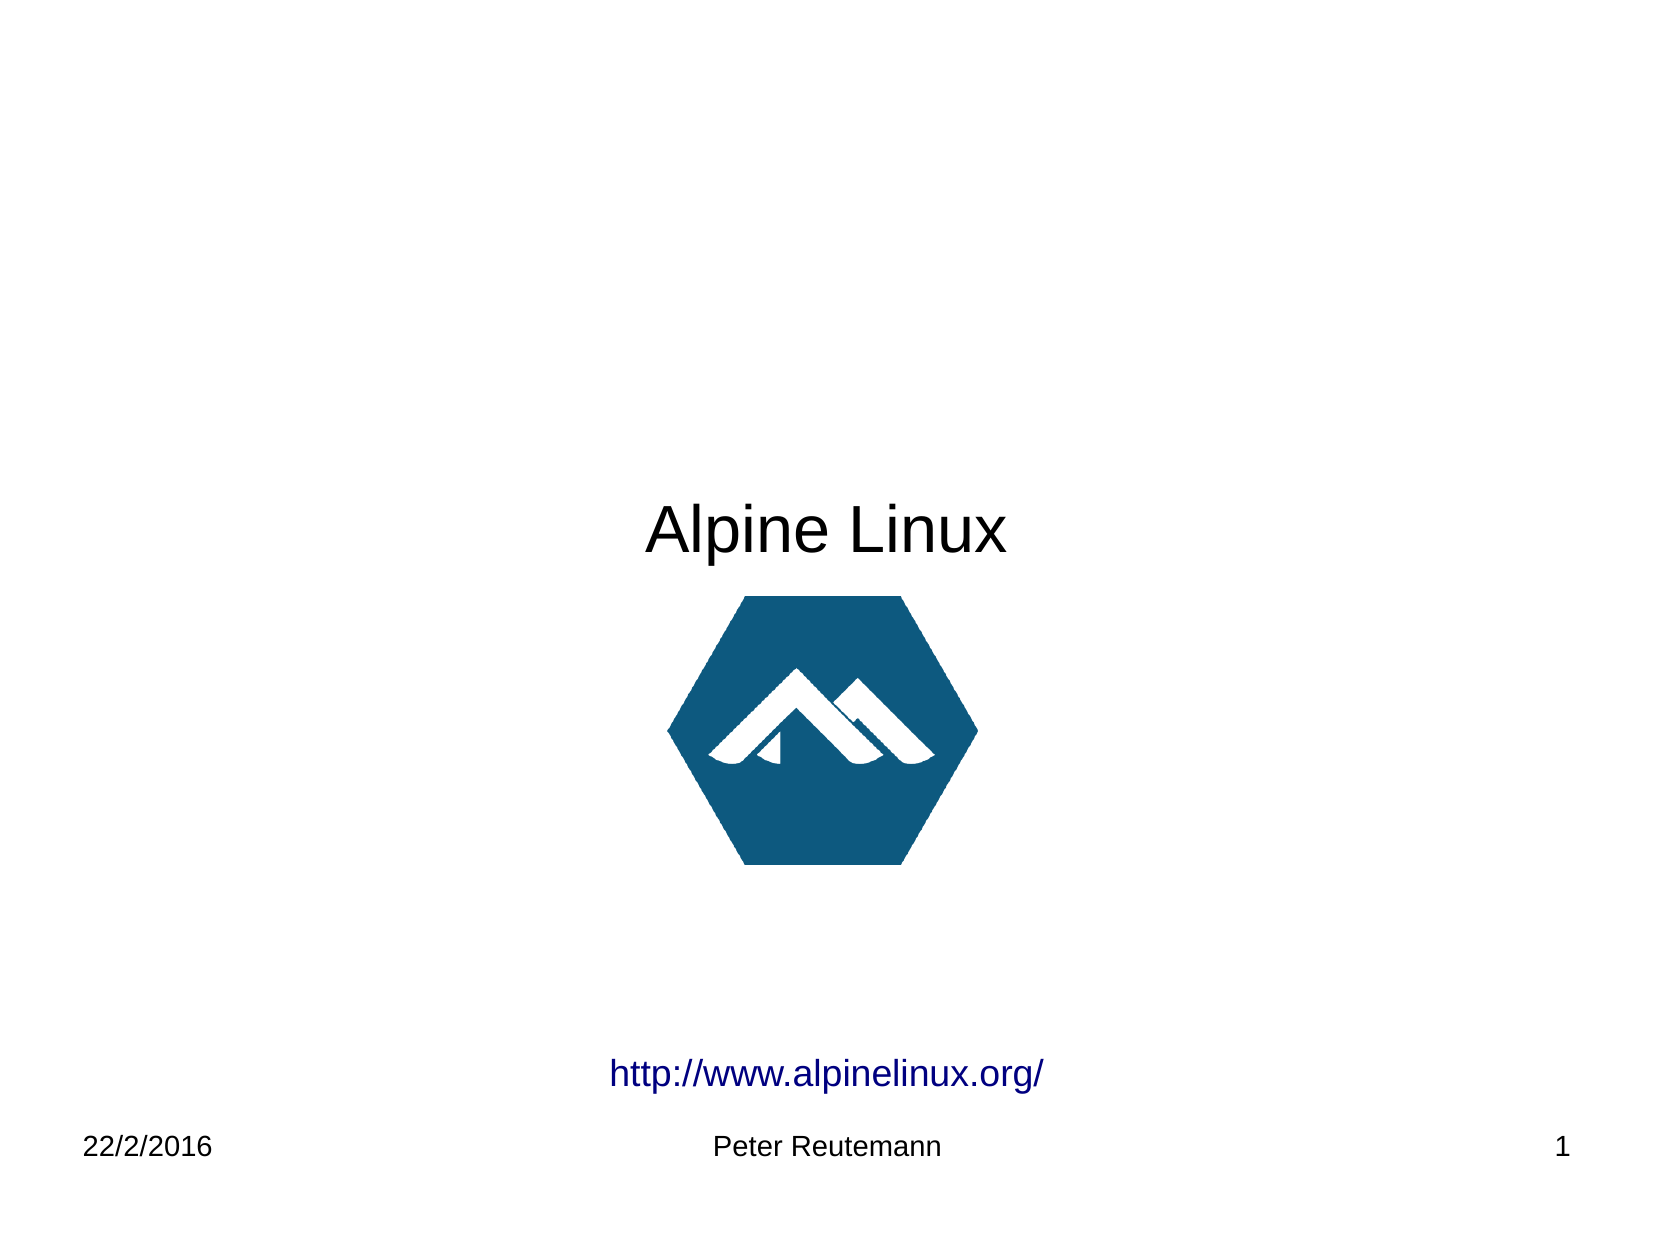

# Alpine Linux
http://www.alpinelinux.org/
22/2/2016
Peter Reutemann
1